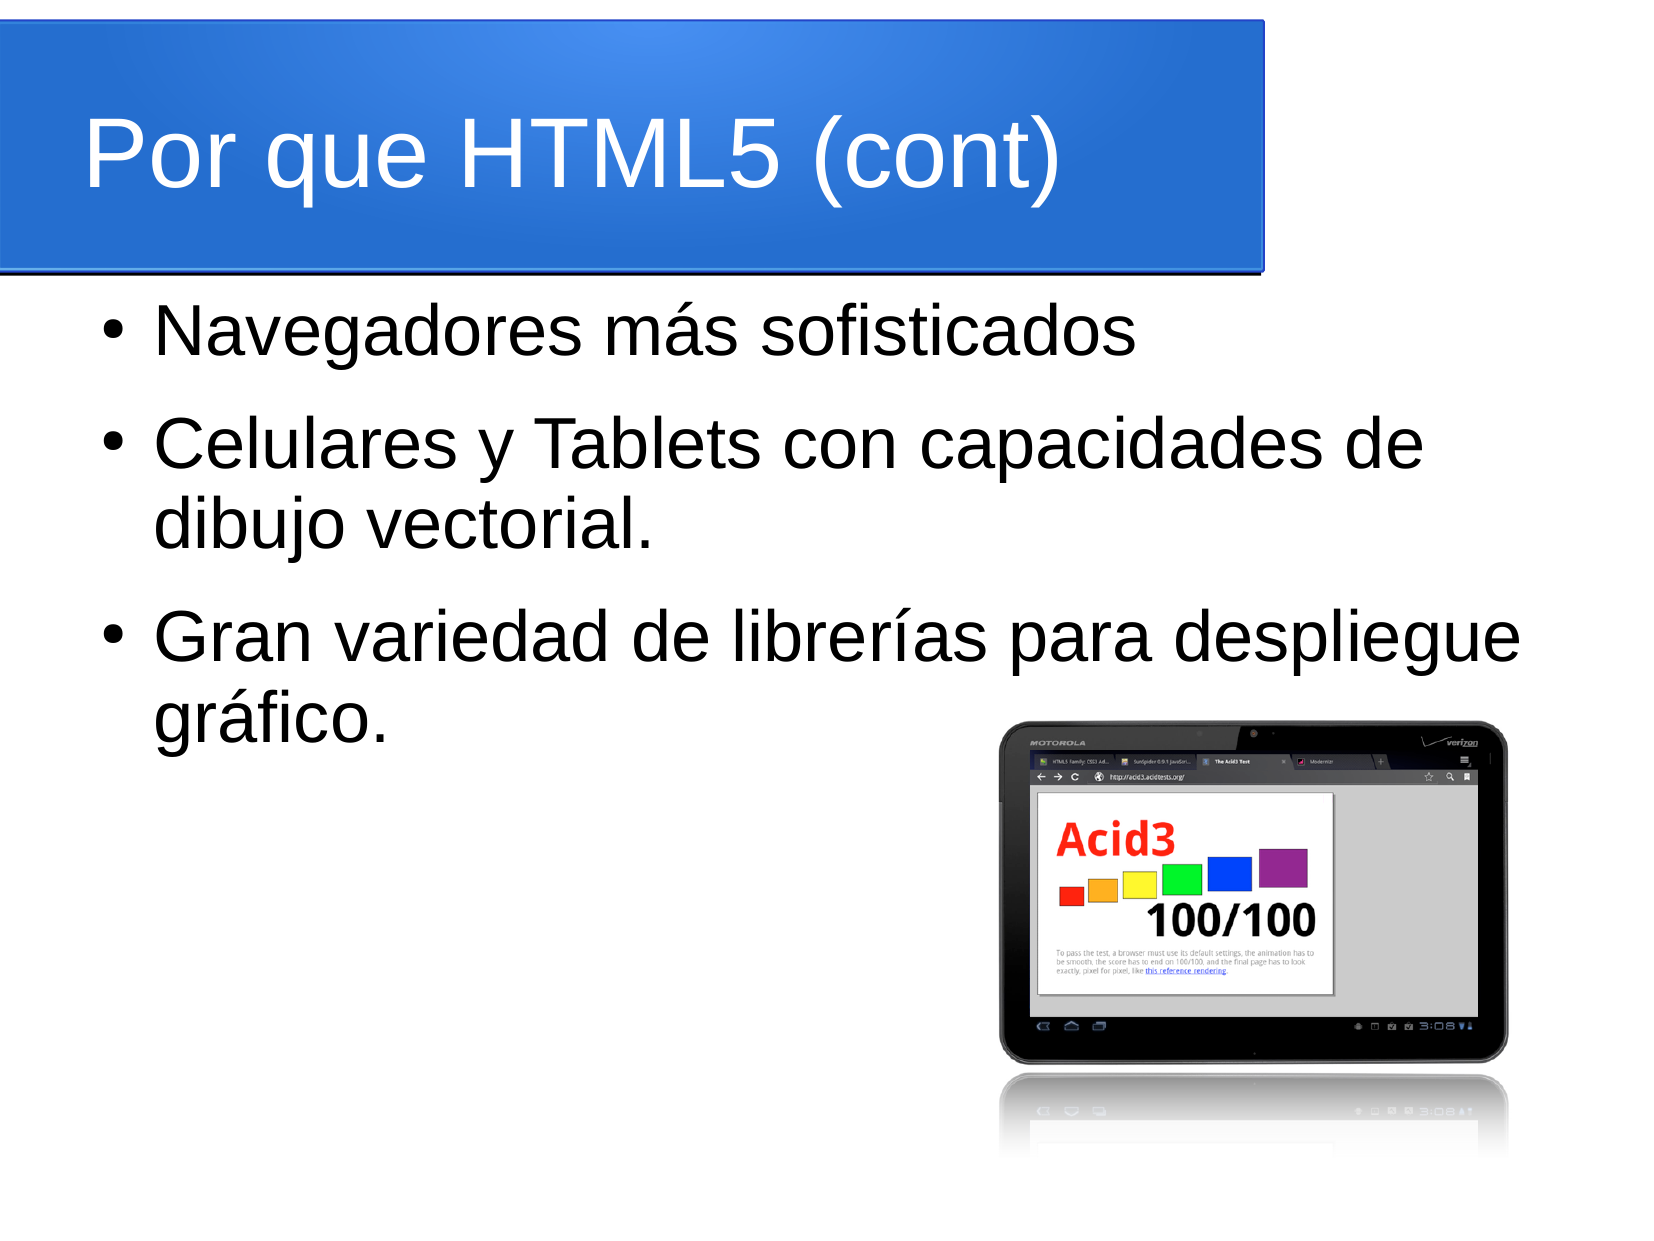

# Por que HTML5 (cont)
Navegadores más sofisticados
Celulares y Tablets con capacidades de dibujo vectorial.
Gran variedad de librerías para despliegue gráfico.